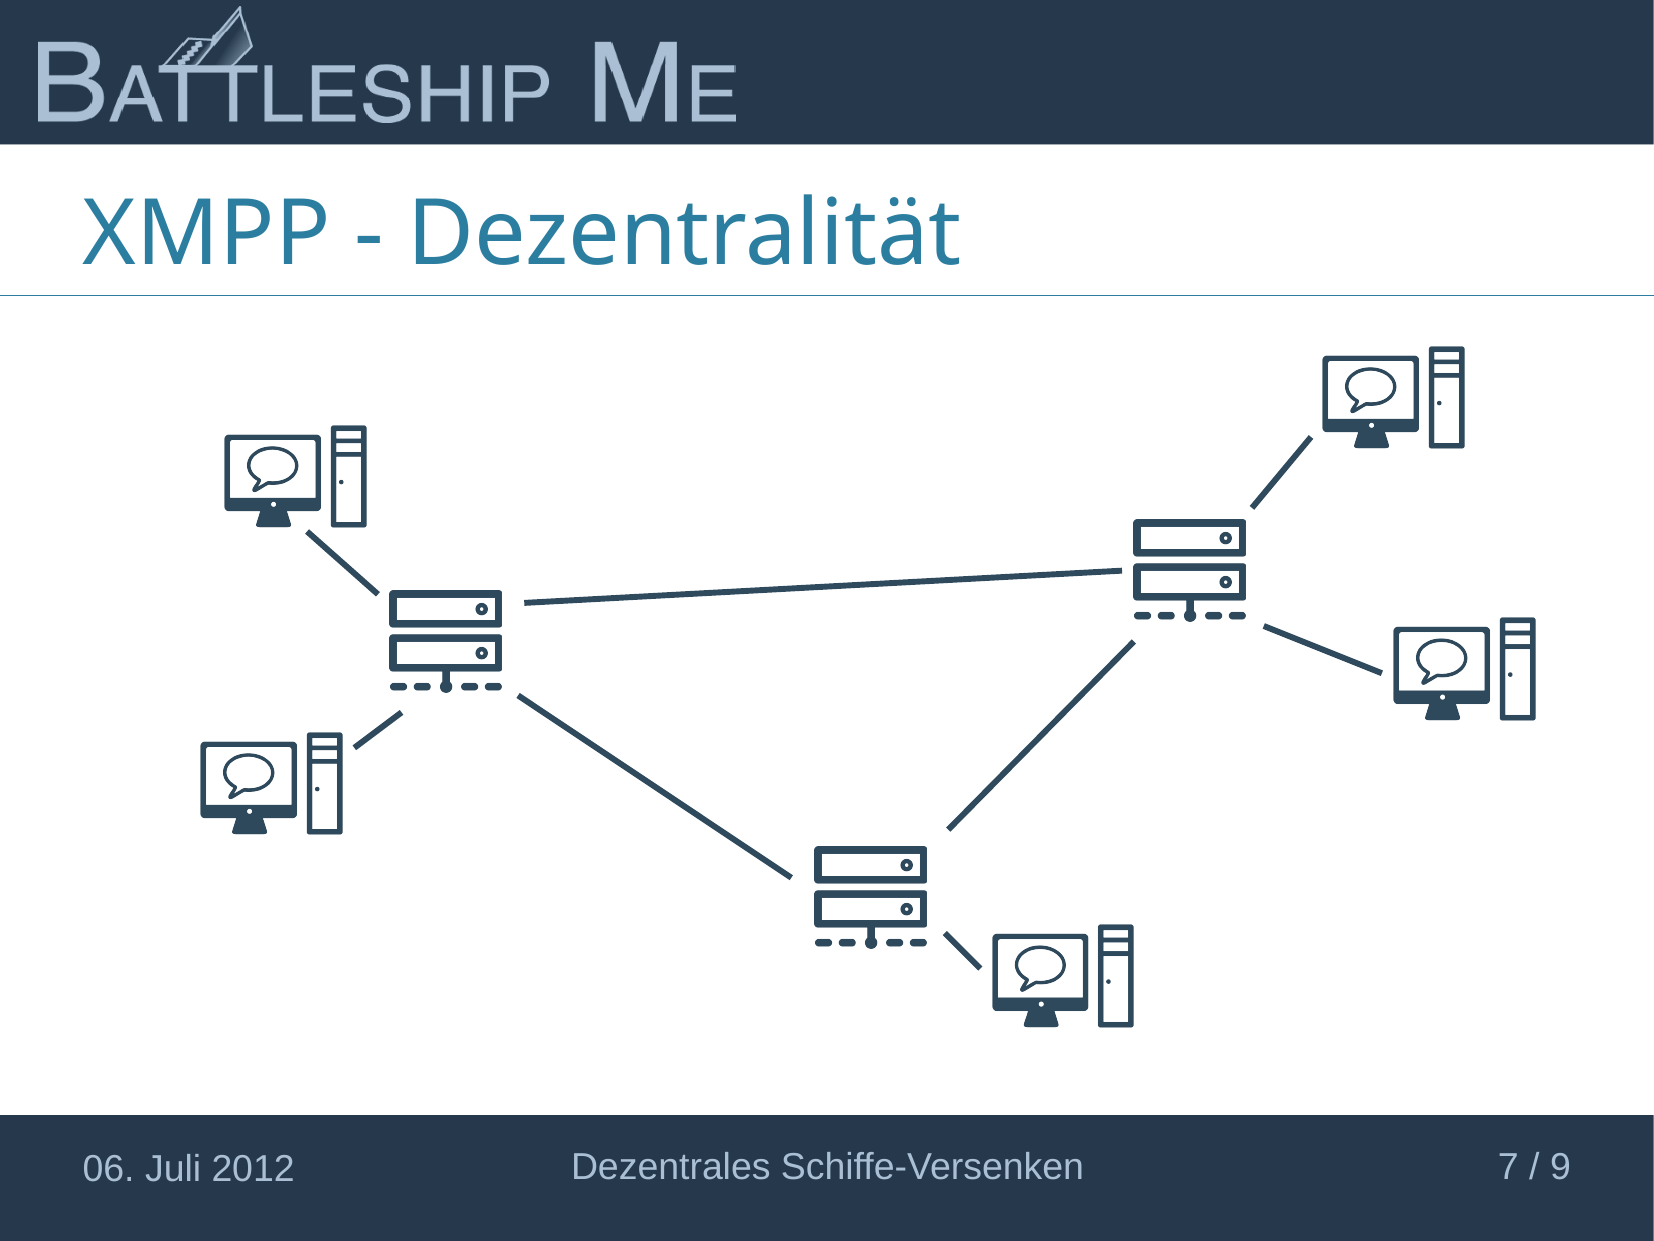

# XMPP - Dezentralität
Dezentrales Schiffe-Versenken
7
06. Juli 2012